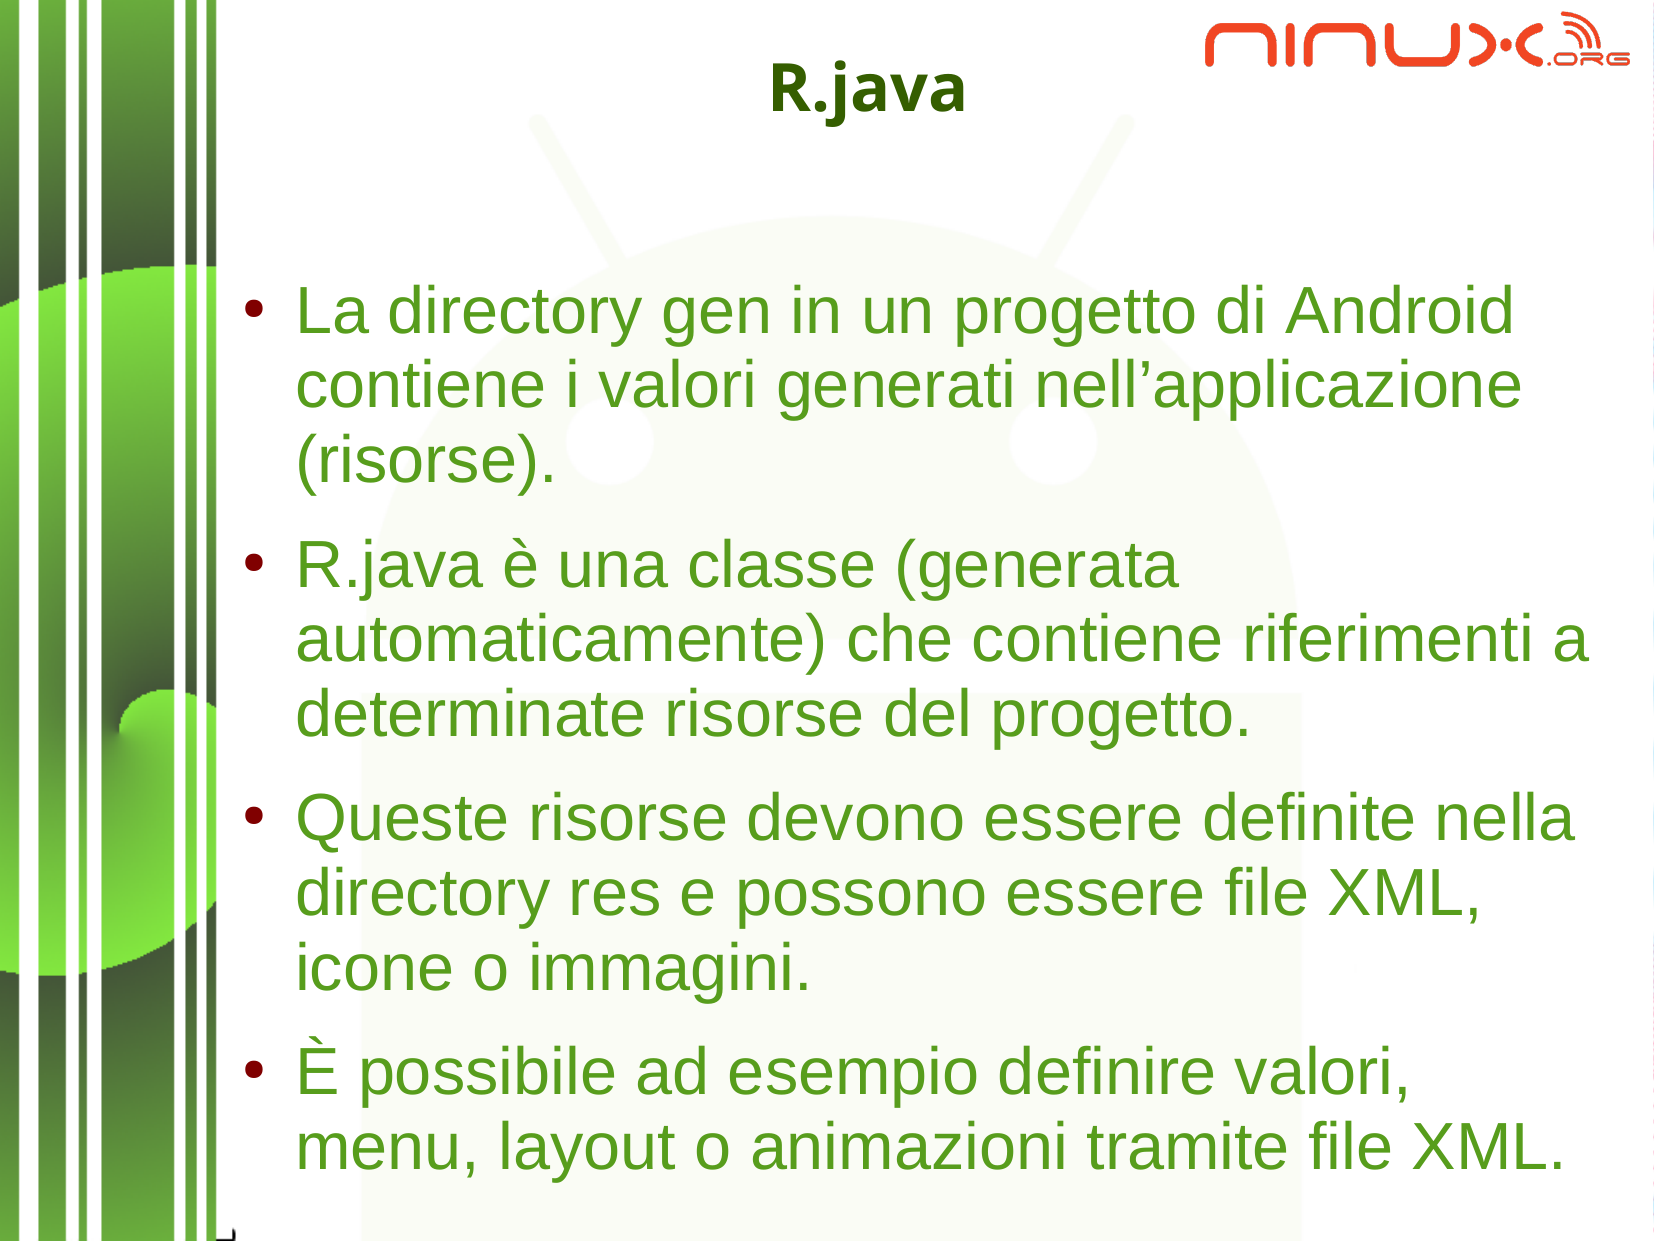

# R.java
La directory gen in un progetto di Android contiene i valori generati nell’applicazione (risorse).
R.java è una classe (generata automaticamente) che contiene riferimenti a determinate risorse del progetto.
Queste risorse devono essere definite nella directory res e possono essere file XML, icone o immagini.
È possibile ad esempio definire valori, menu, layout o animazioni tramite file XML.